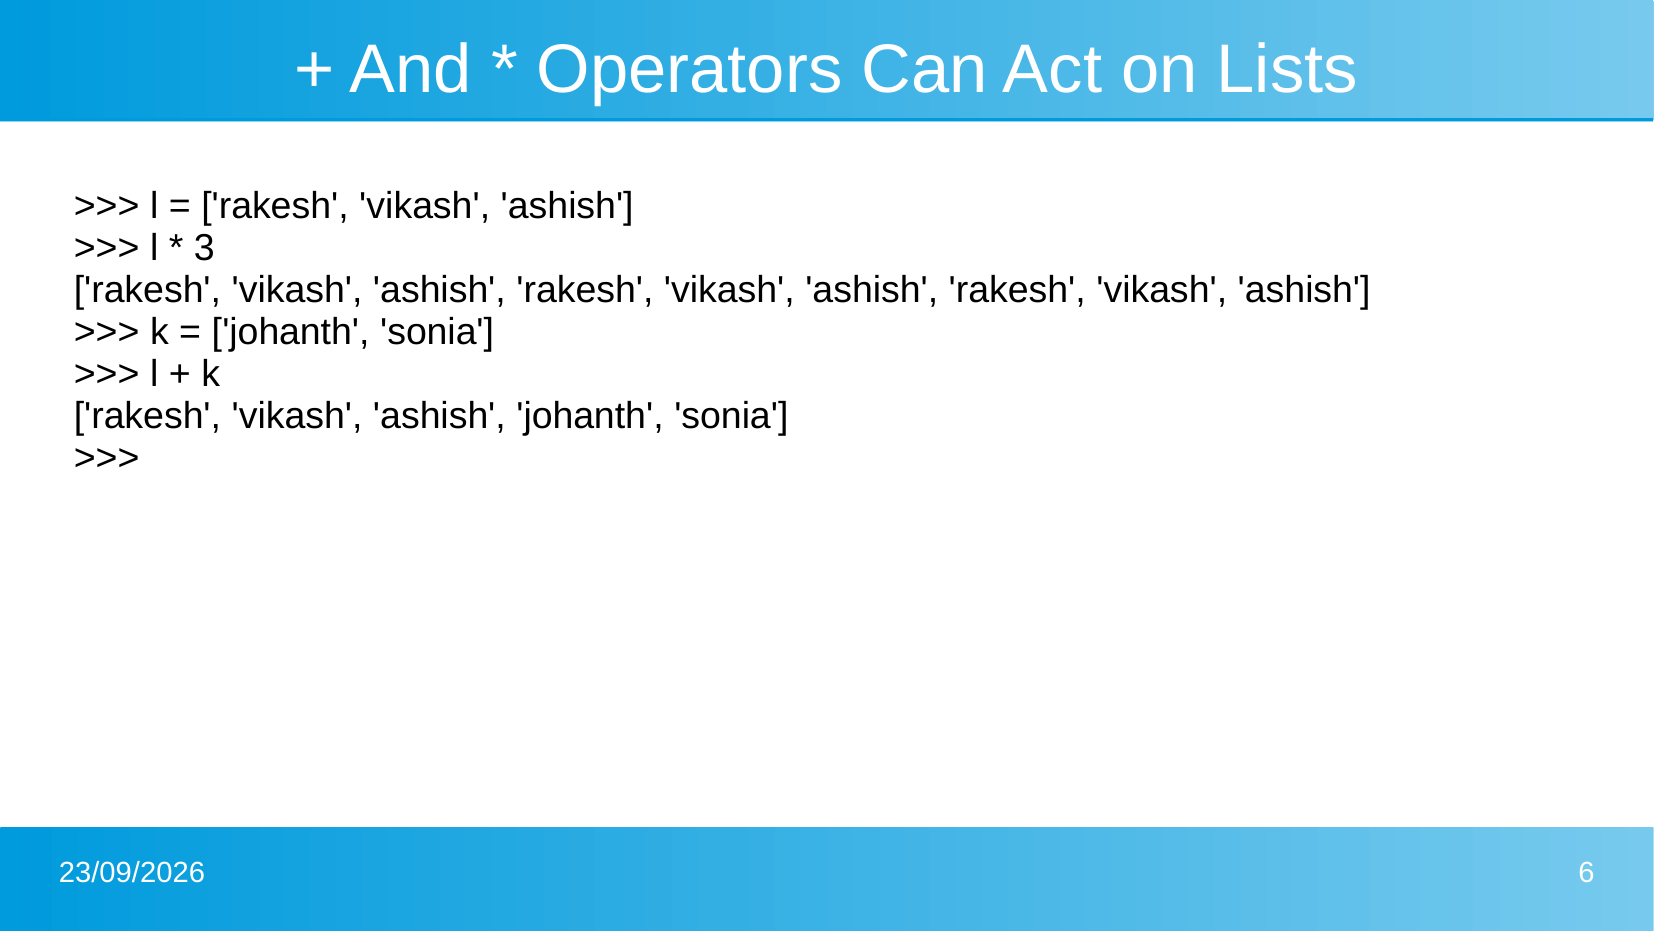

# + And * Operators Can Act on Lists
>>> l = ['rakesh', 'vikash', 'ashish']
>>> l * 3
['rakesh', 'vikash', 'ashish', 'rakesh', 'vikash', 'ashish', 'rakesh', 'vikash', 'ashish']
>>> k = ['johanth', 'sonia']
>>> l + k
['rakesh', 'vikash', 'ashish', 'johanth', 'sonia']
>>>
6